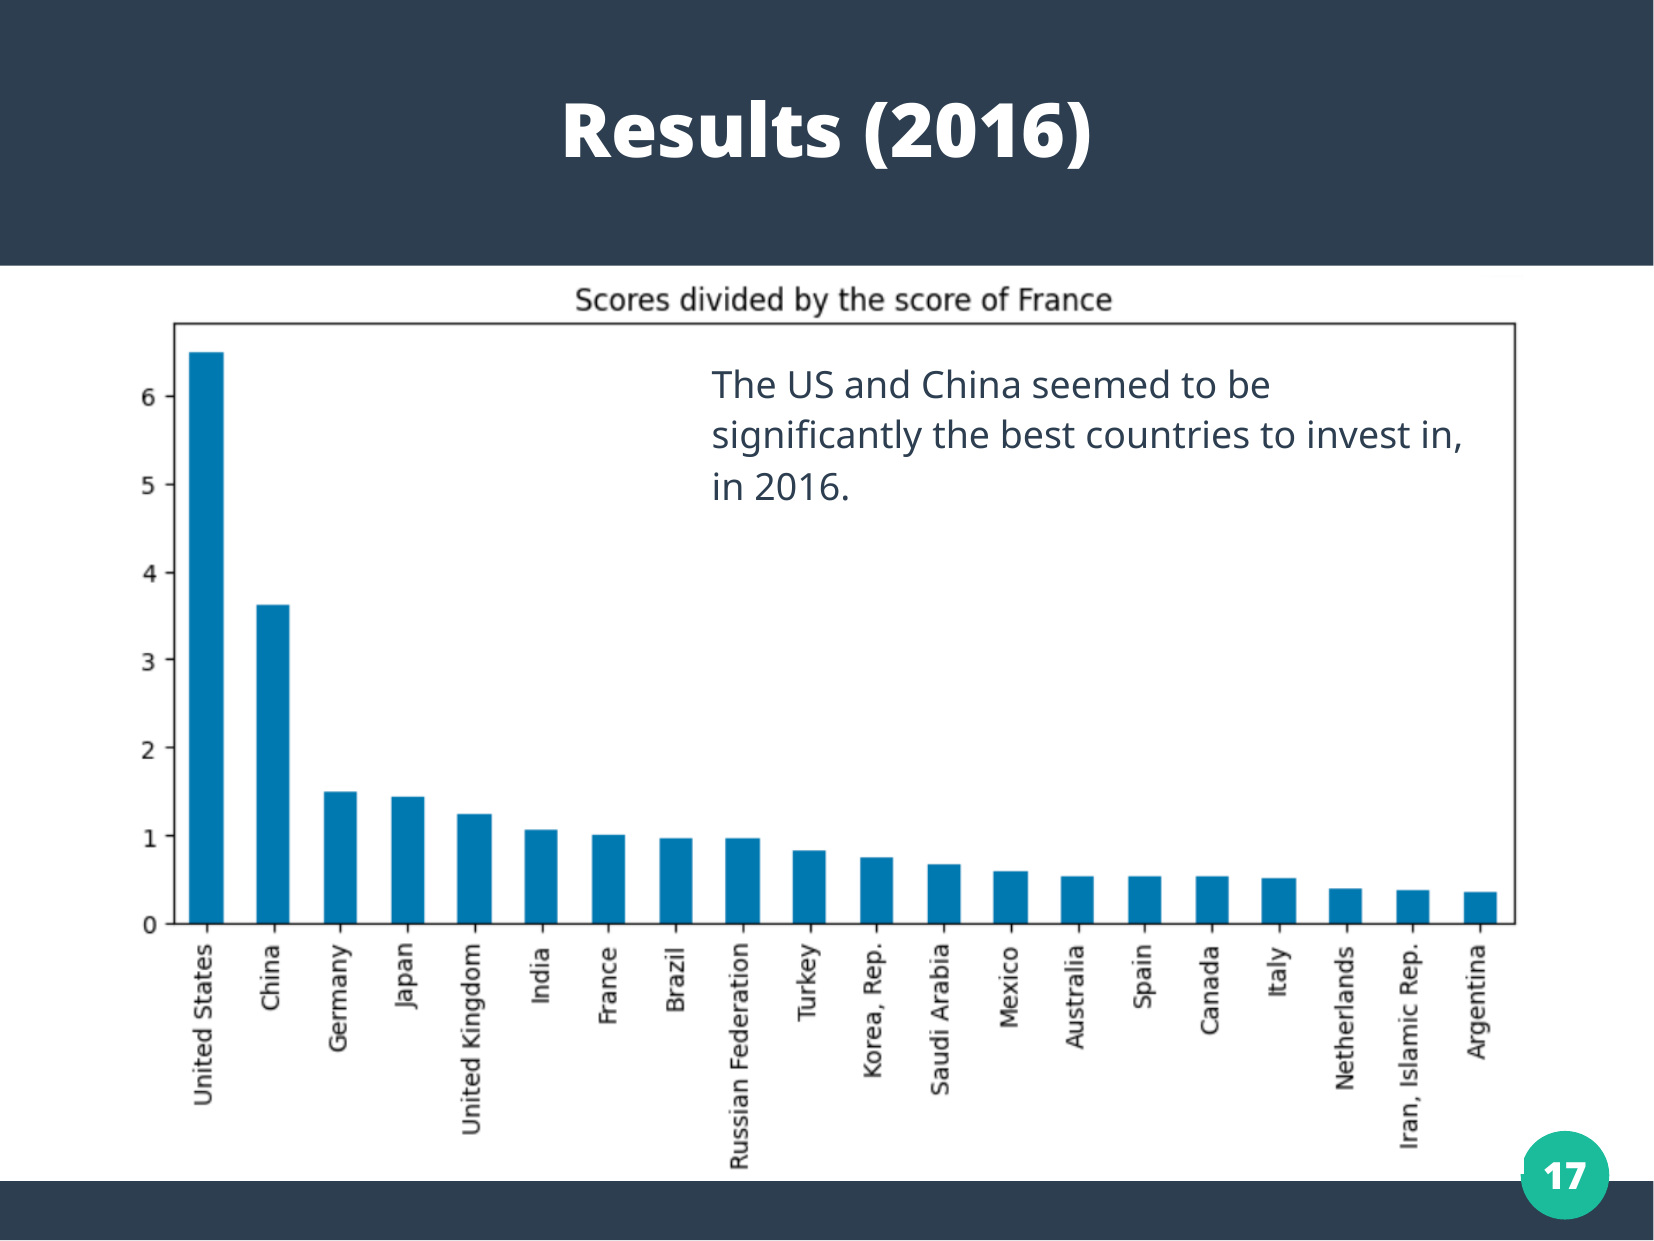

# Results (2016)
The US and China seemed to be significantly the best countries to invest in, in 2016.
17